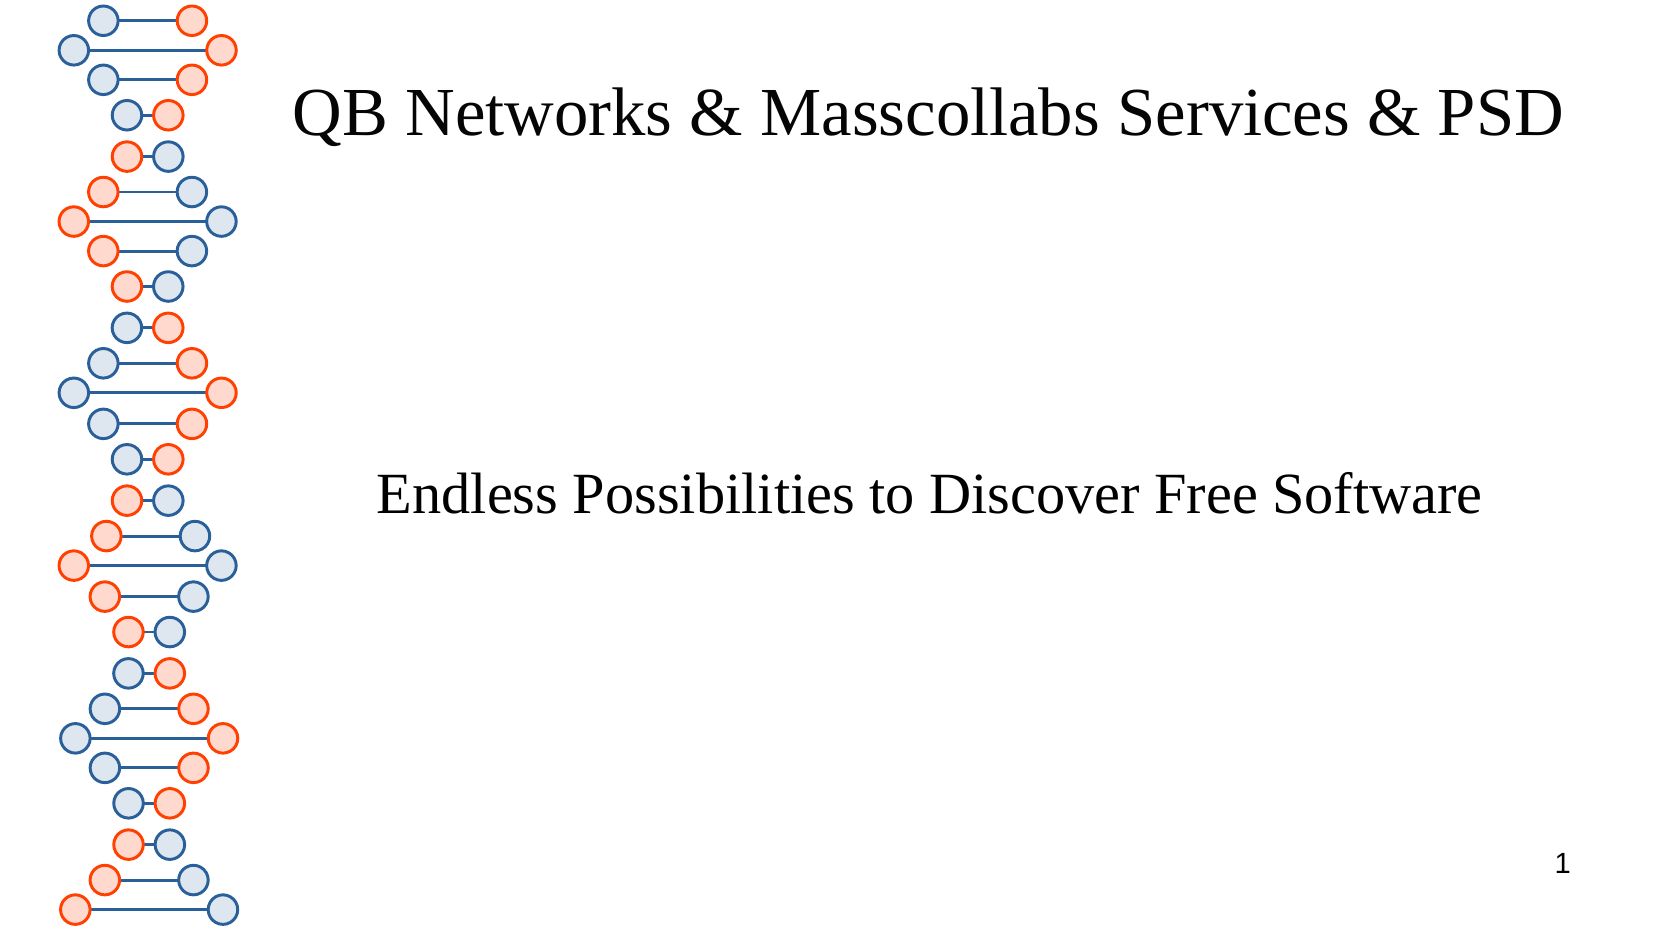

# QB Networks & Masscollabs Services & PSD
Endless Possibilities to Discover Free Software
1